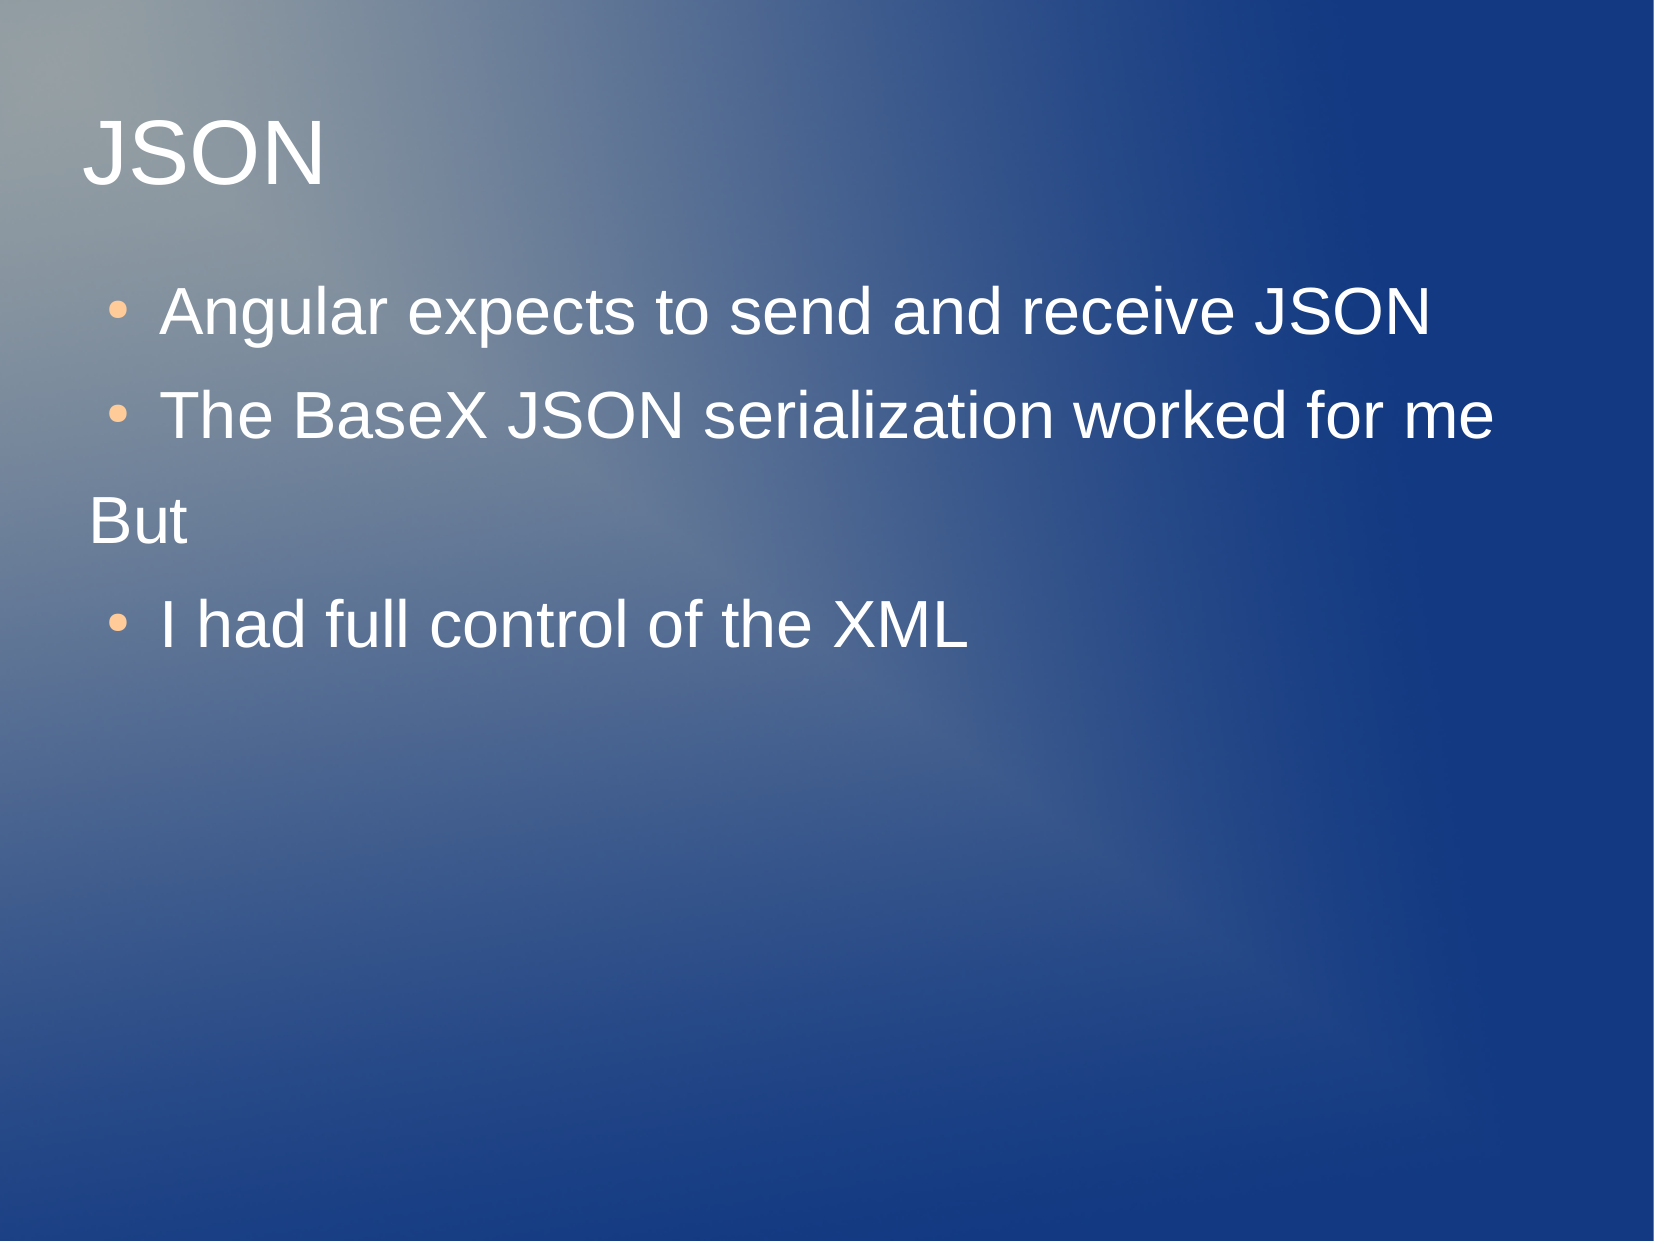

# JSON
Angular expects to send and receive JSON
The BaseX JSON serialization worked for me
But
I had full control of the XML